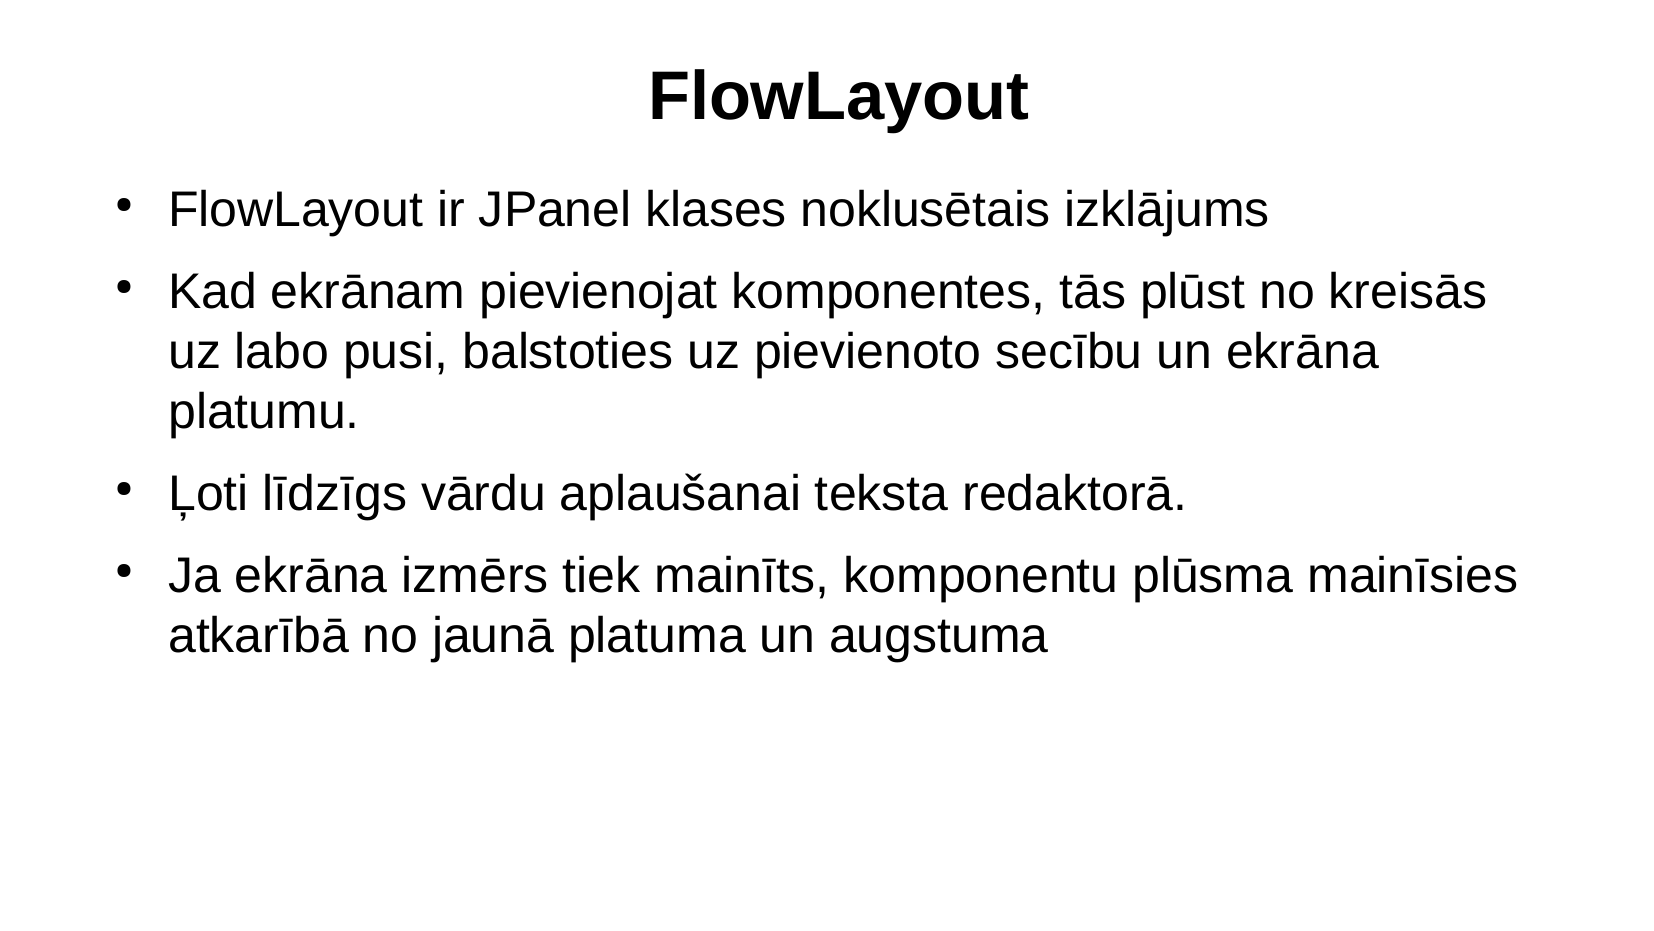

# FlowLayout
FlowLayout ir JPanel klases noklusētais izklājums
Kad ekrānam pievienojat komponentes, tās plūst no kreisās uz labo pusi, balstoties uz pievienoto secību un ekrāna platumu.
Ļoti līdzīgs vārdu aplaušanai teksta redaktorā.
Ja ekrāna izmērs tiek mainīts, komponentu plūsma mainīsies atkarībā no jaunā platuma un augstuma